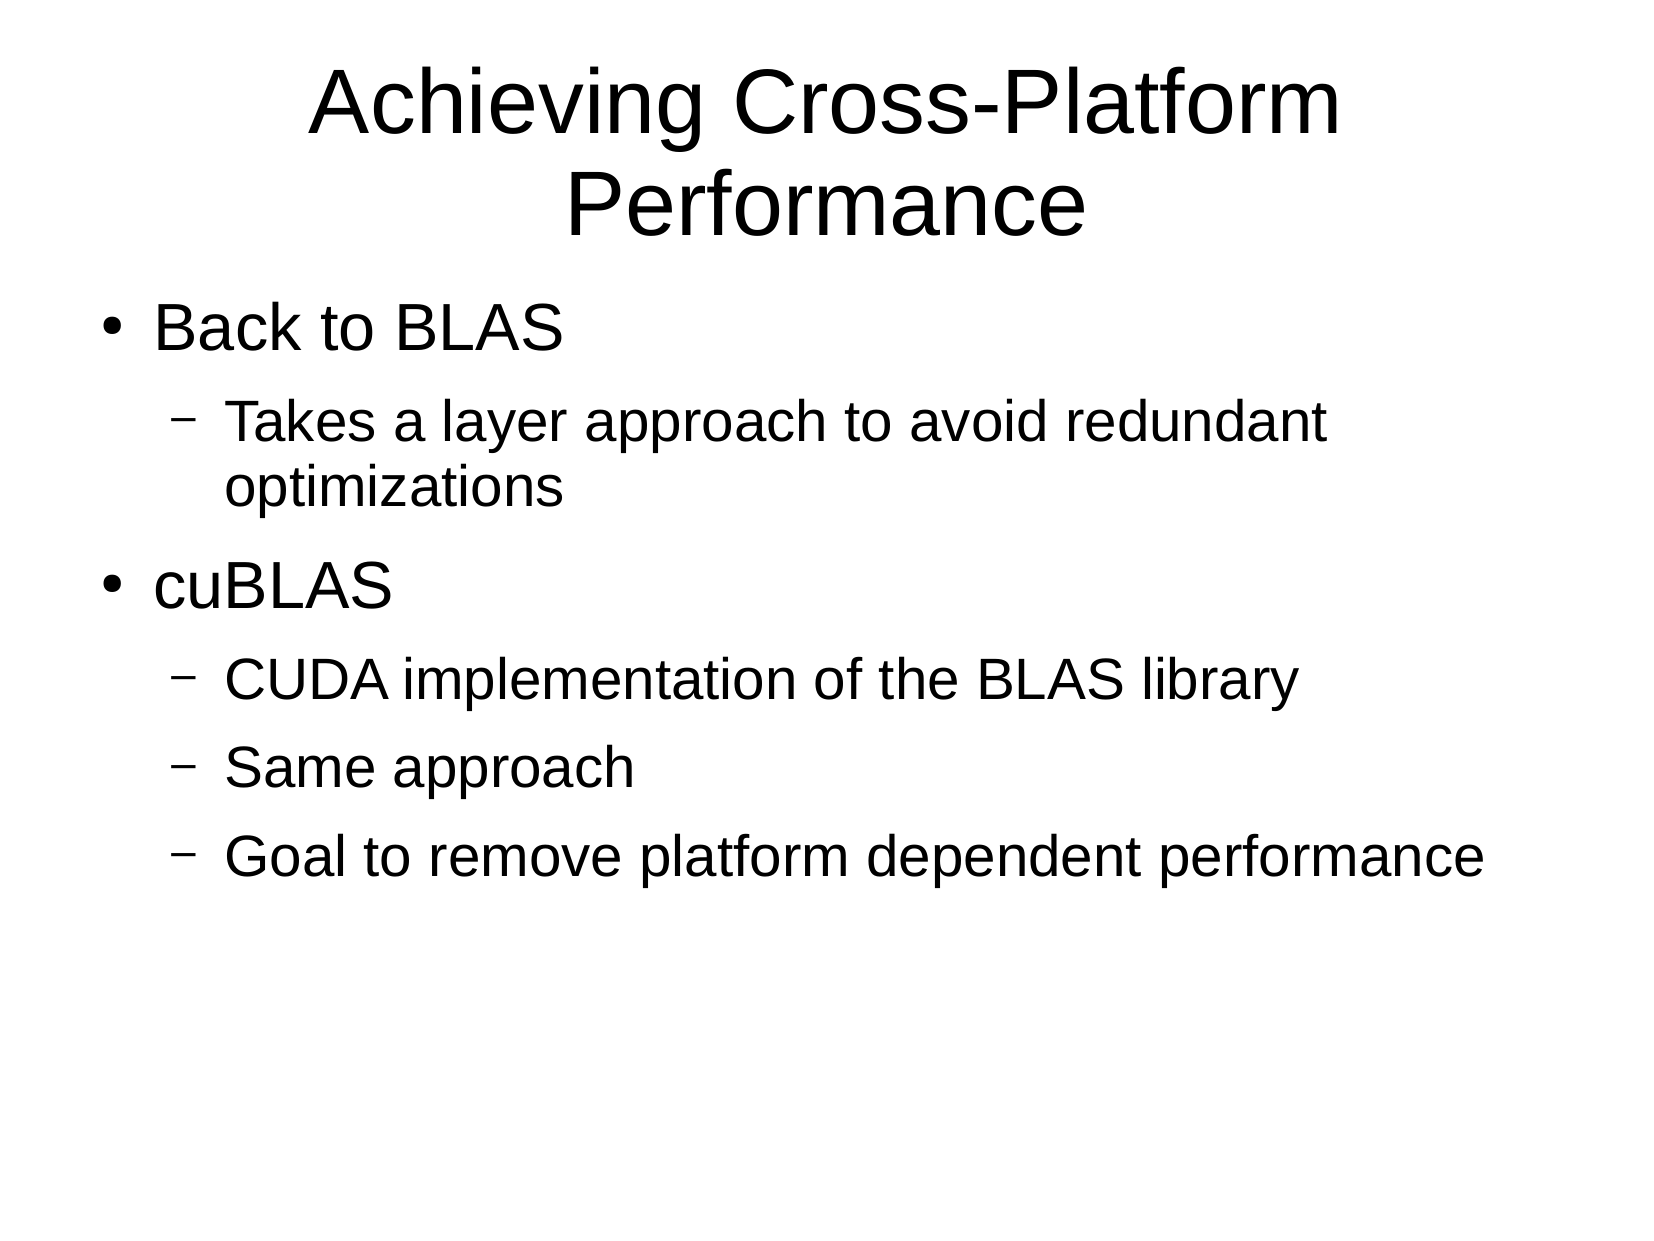

# Achieving Cross-Platform Performance
Back to BLAS
Takes a layer approach to avoid redundant optimizations
cuBLAS
CUDA implementation of the BLAS library
Same approach
Goal to remove platform dependent performance